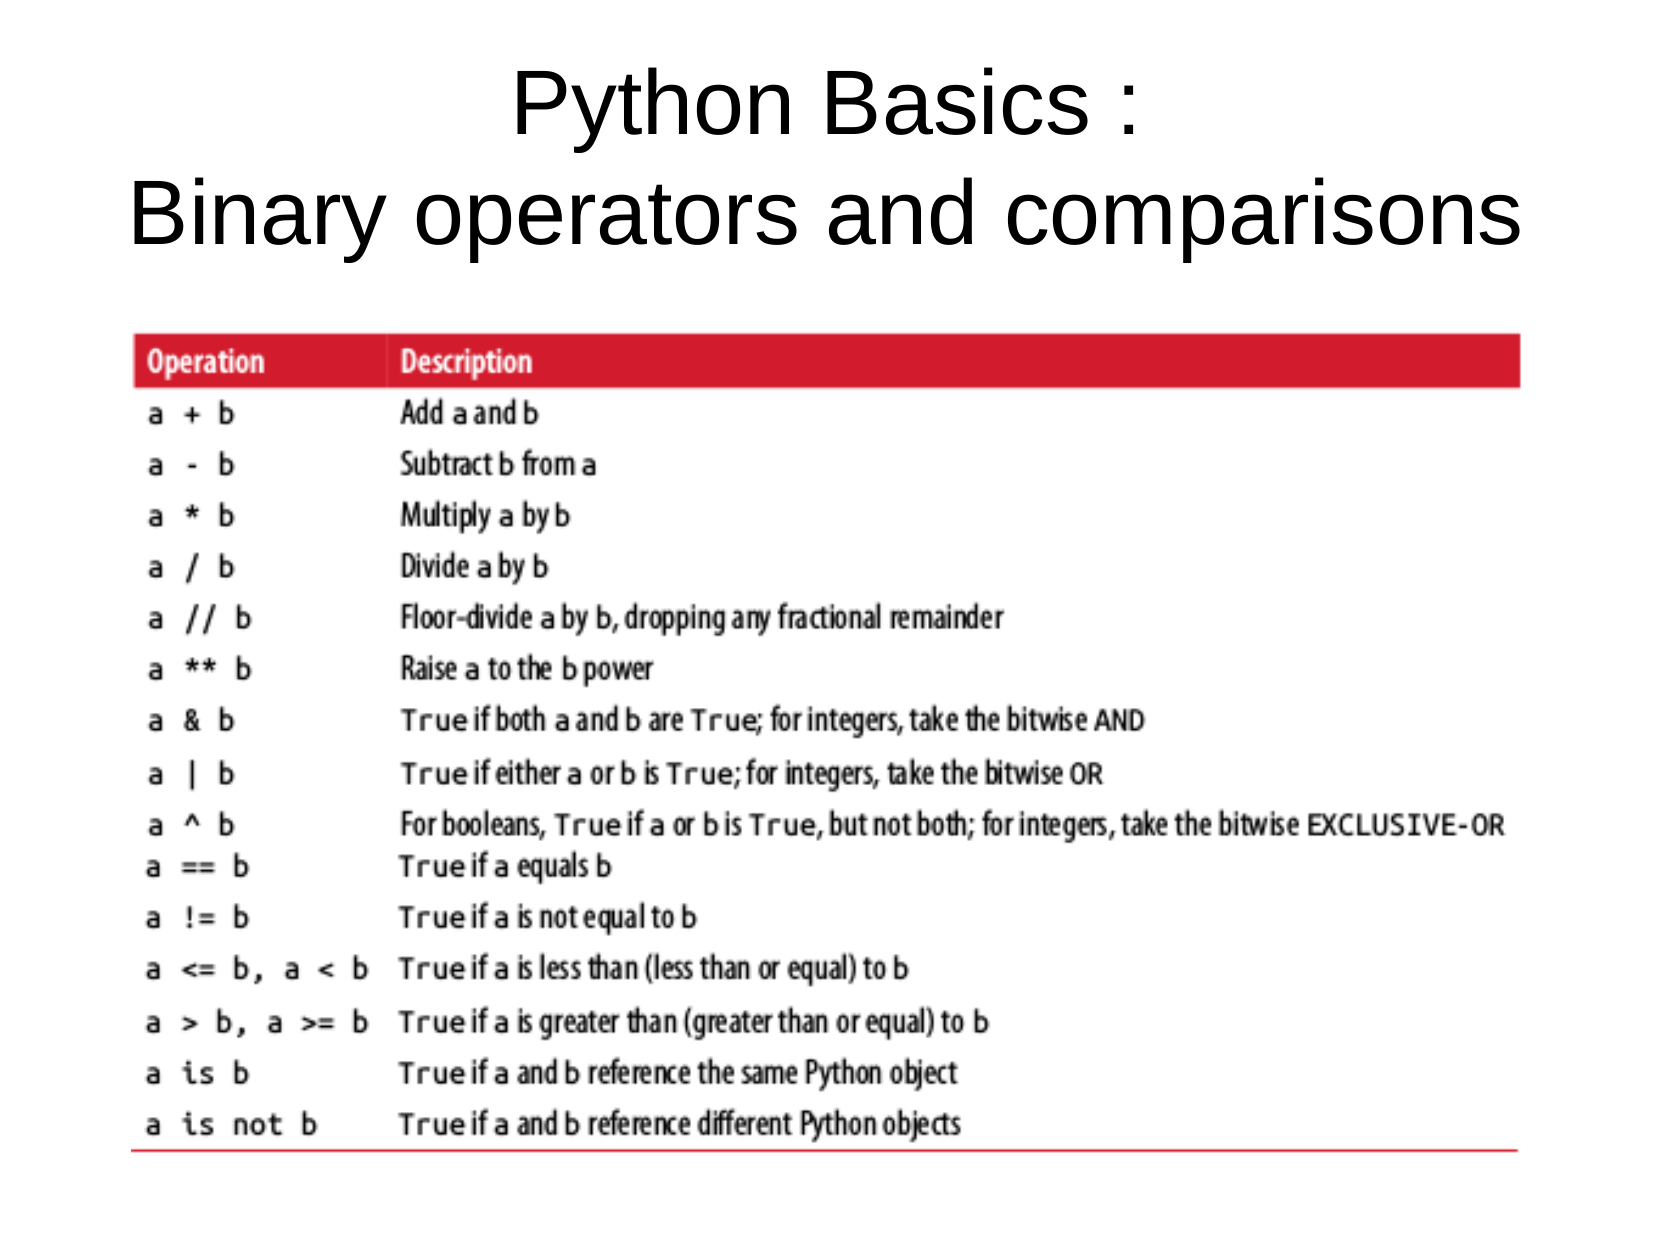

Python Basics :
Binary operators and comparisons